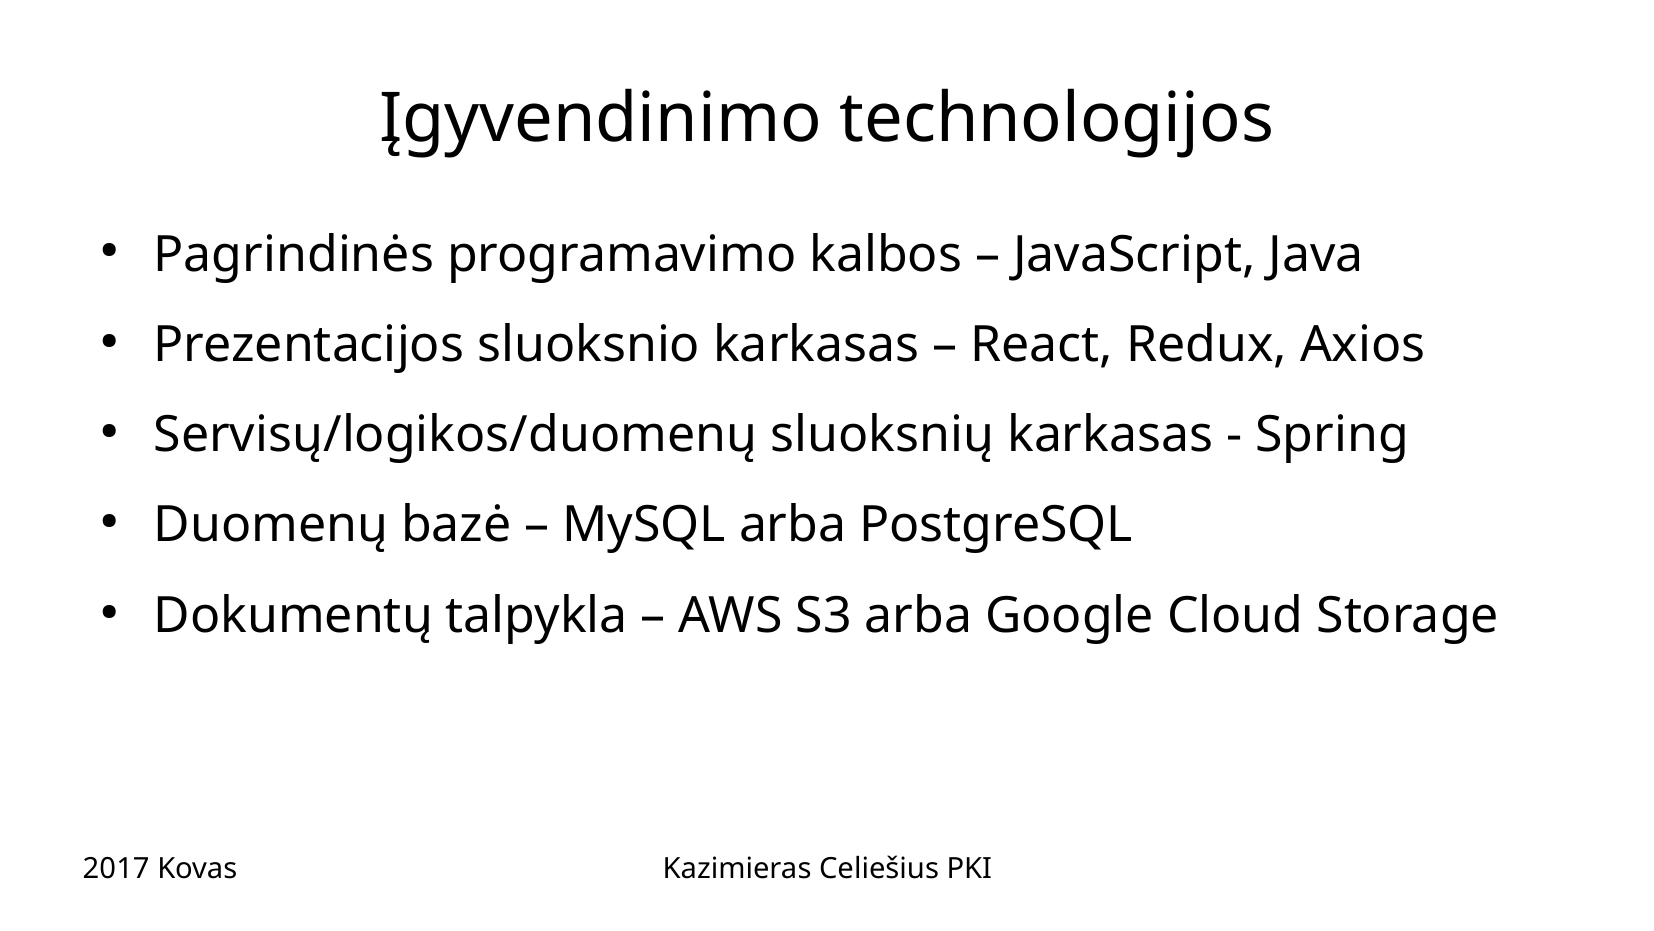

# Įgyvendinimo technologijos
Pagrindinės programavimo kalbos – JavaScript, Java
Prezentacijos sluoksnio karkasas – React, Redux, Axios
Servisų/logikos/duomenų sluoksnių karkasas - Spring
Duomenų bazė – MySQL arba PostgreSQL
Dokumentų talpykla – AWS S3 arba Google Cloud Storage
2017 Kovas
Kazimieras Celiešius PKI